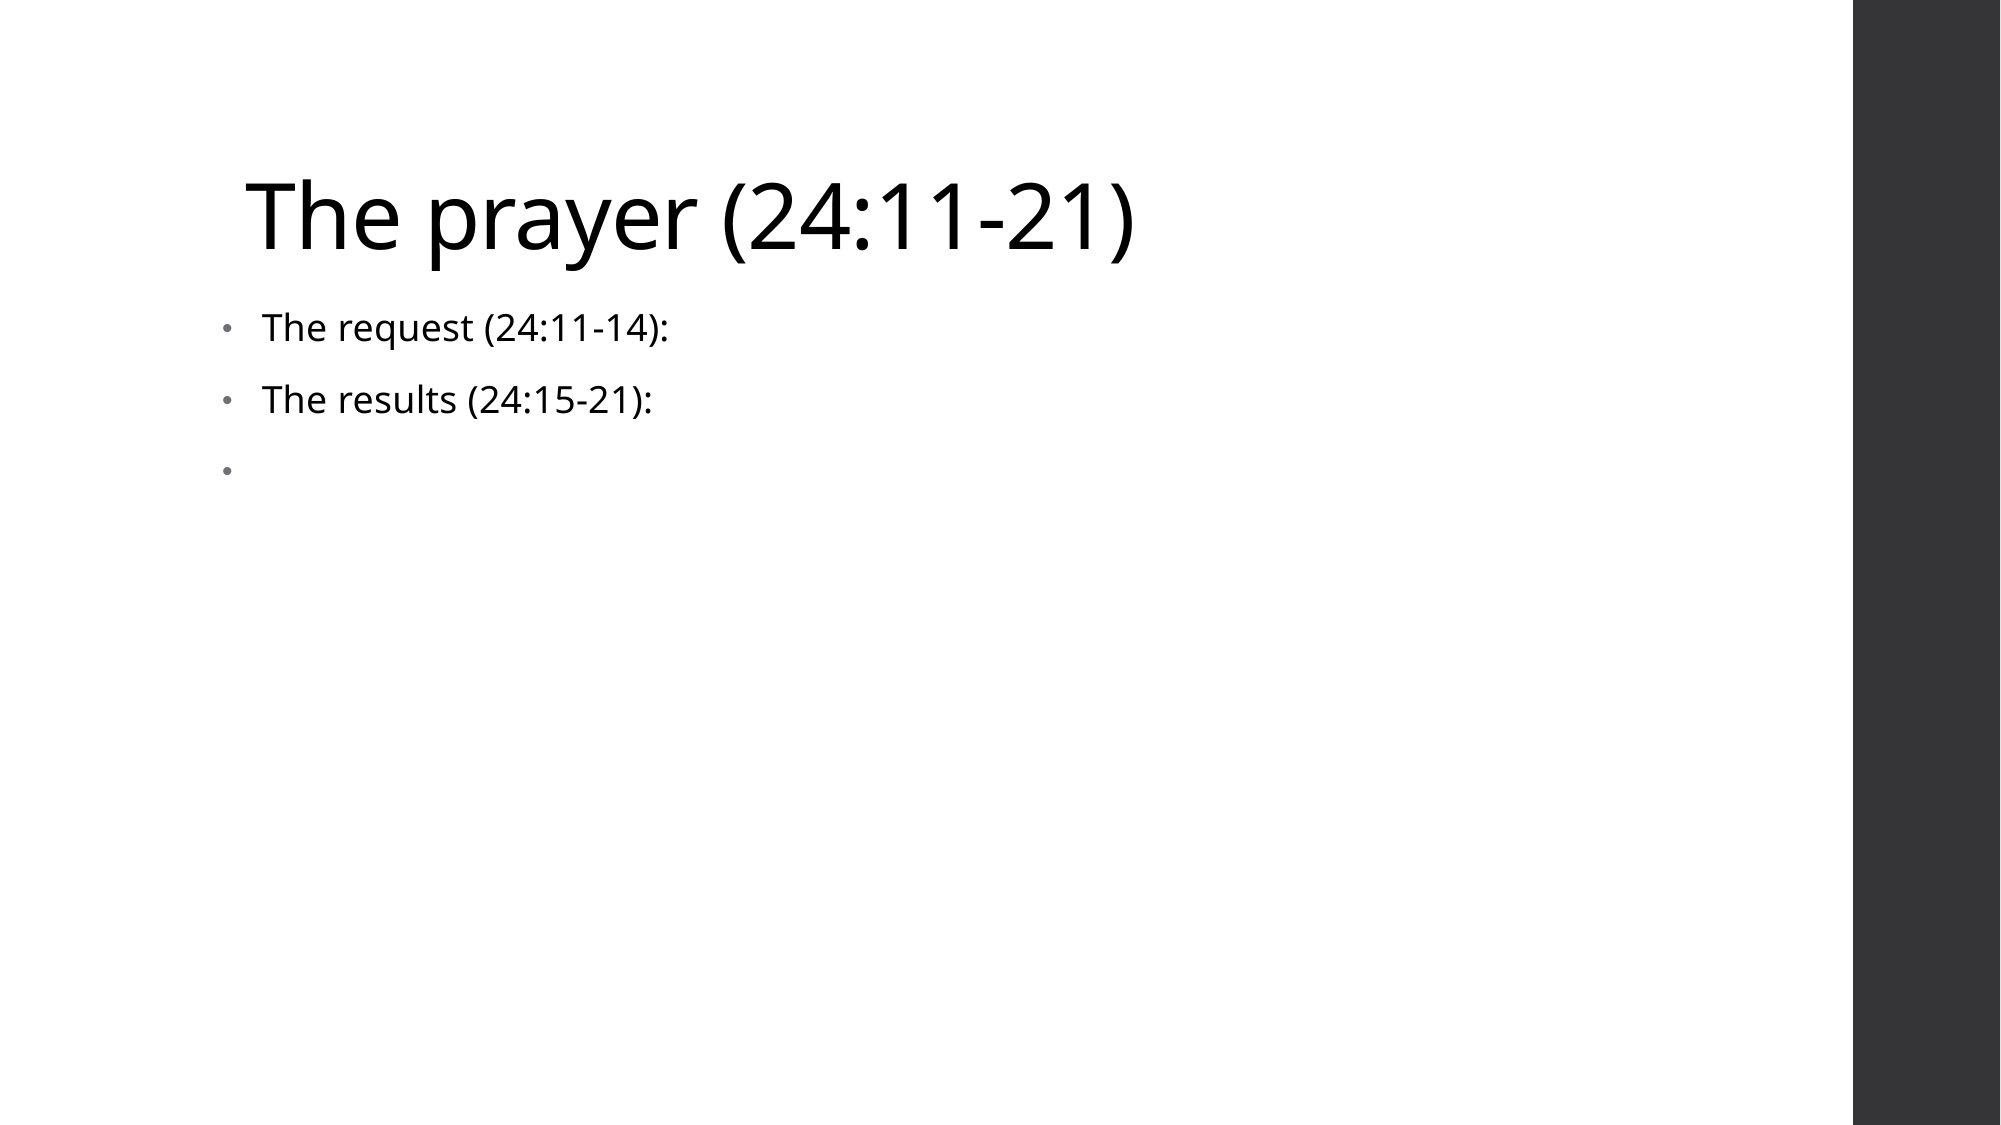

# The prayer (24:11-21)
 The request (24:11-14):
 The results (24:15-21):